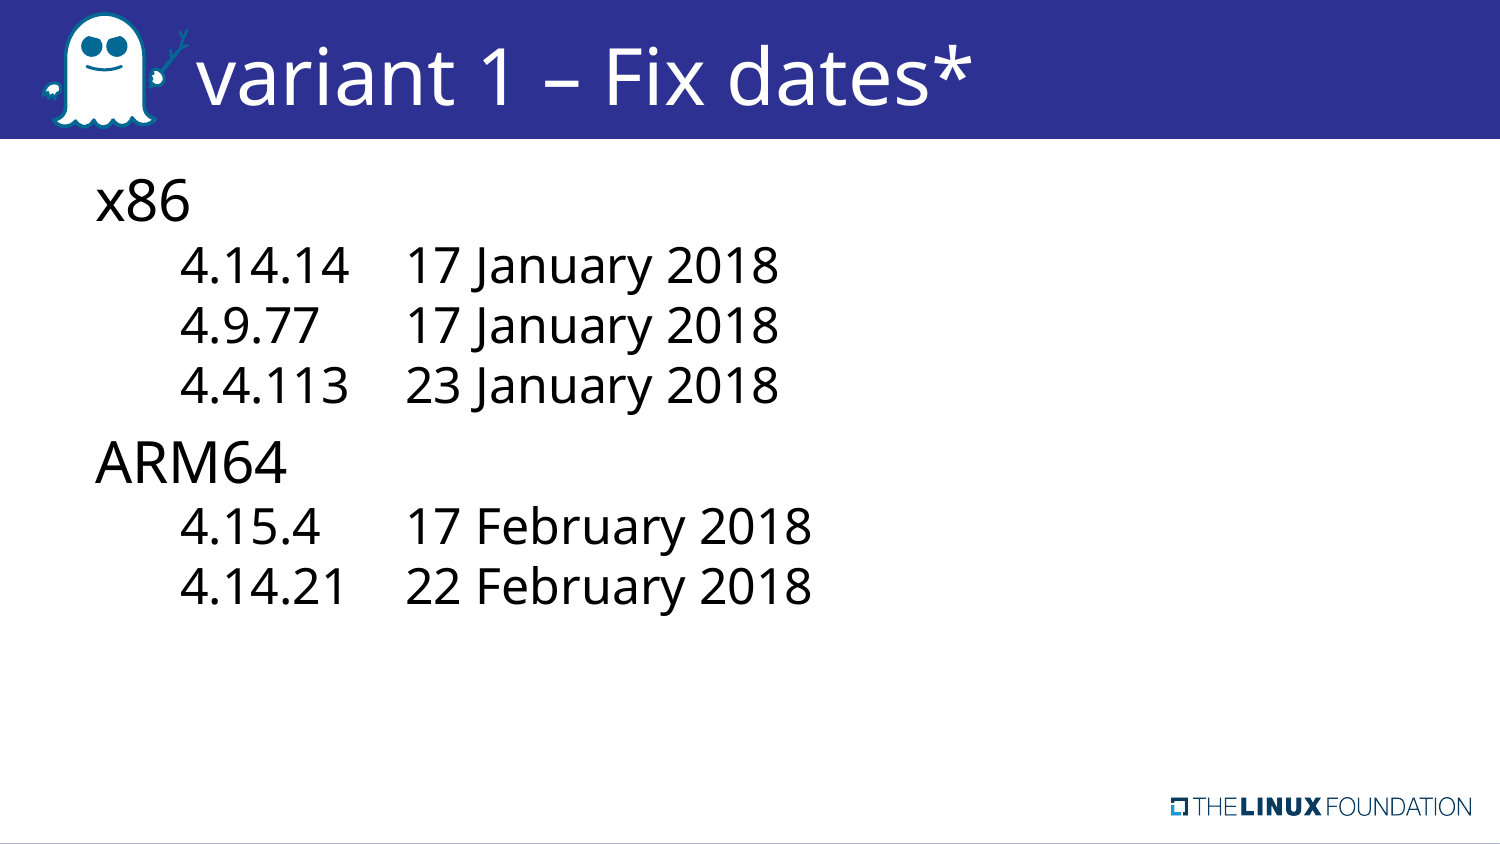

# variant 1 – Fix dates*
x86
4.14.14	17 January 2018
4.9.77		17 January 2018
4.4.113	23 January 2018
ARM64
4.15.4		17 February 2018
4.14.21	22 February 2018